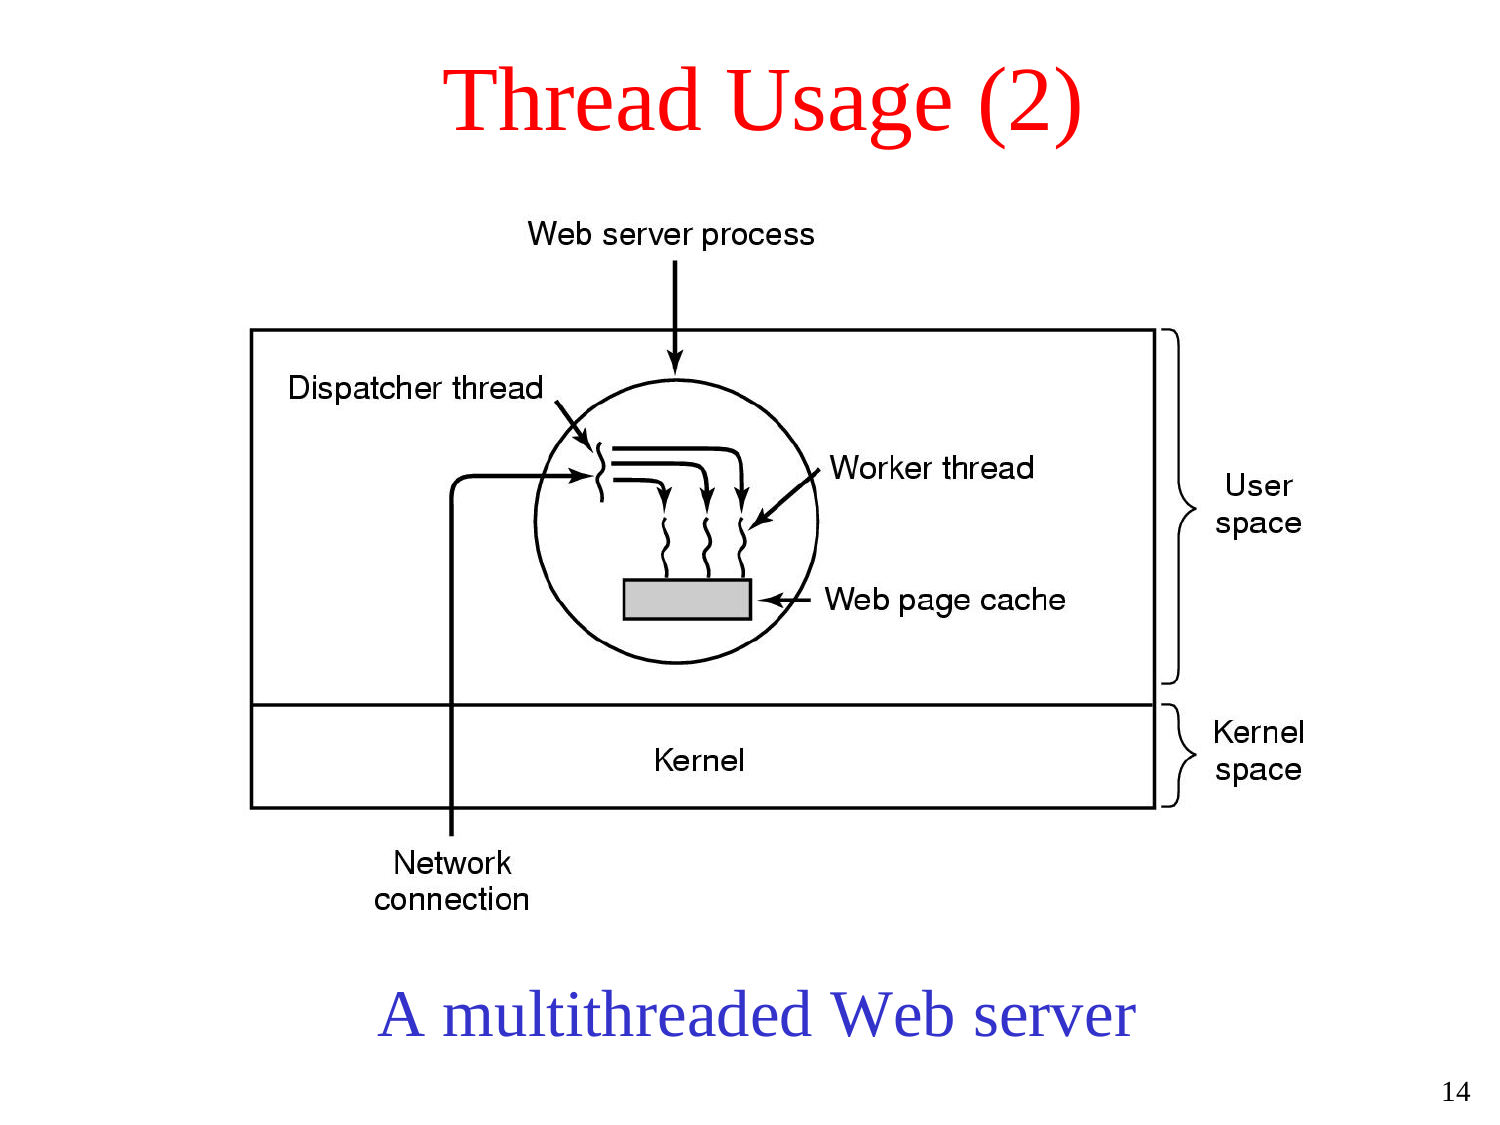

Thread Usage (2)
A multithreaded Web server